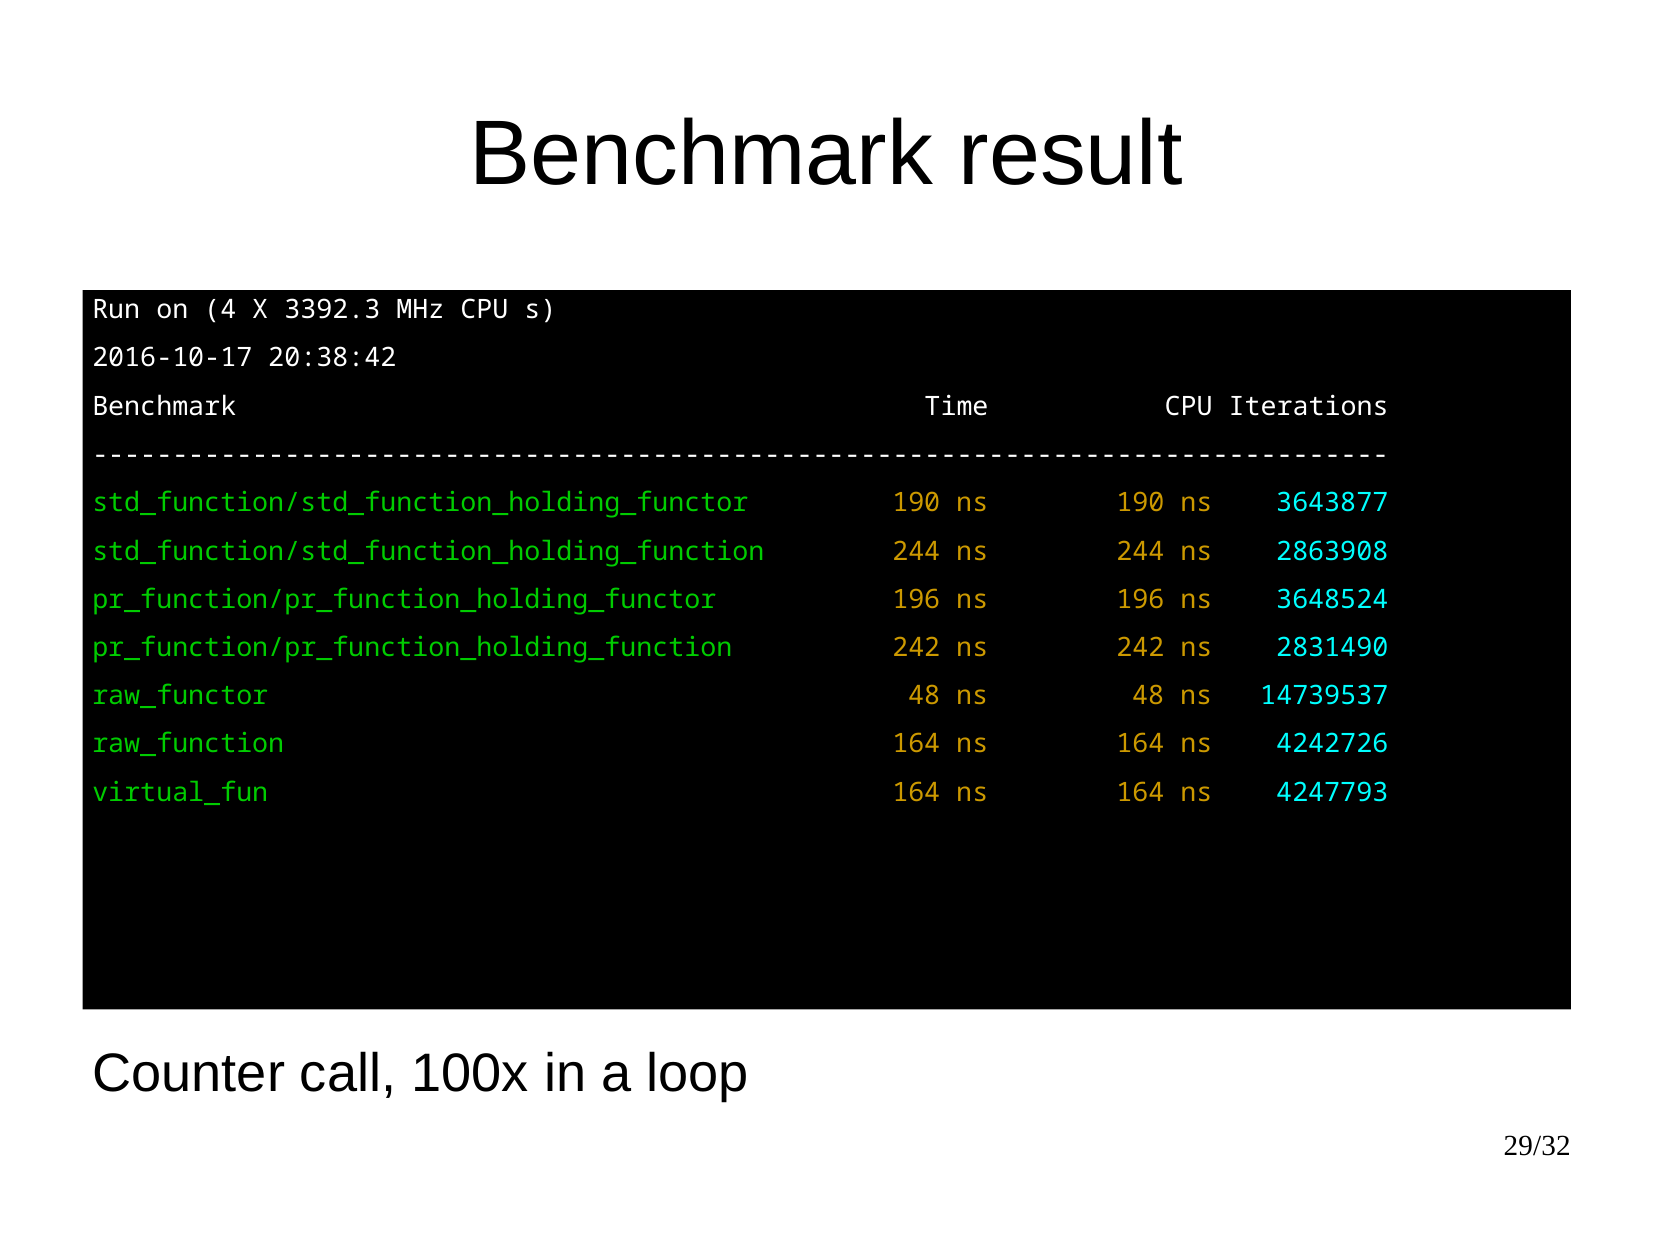

# Benchmark result
Run on (4 X 3392.3 MHz CPU s)
2016-10-17 20:38:42
Benchmark Time CPU Iterations
---------------------------------------------------------------------------------
std_function/std_function_holding_functor 190 ns 190 ns 3643877
std_function/std_function_holding_function 244 ns 244 ns 2863908
pr_function/pr_function_holding_functor 196 ns 196 ns 3648524
pr_function/pr_function_holding_function 242 ns 242 ns 2831490
raw_functor 48 ns 48 ns 14739537
raw_function 164 ns 164 ns 4242726
virtual_fun 164 ns 164 ns 4247793
Counter call, 100x in a loop
29